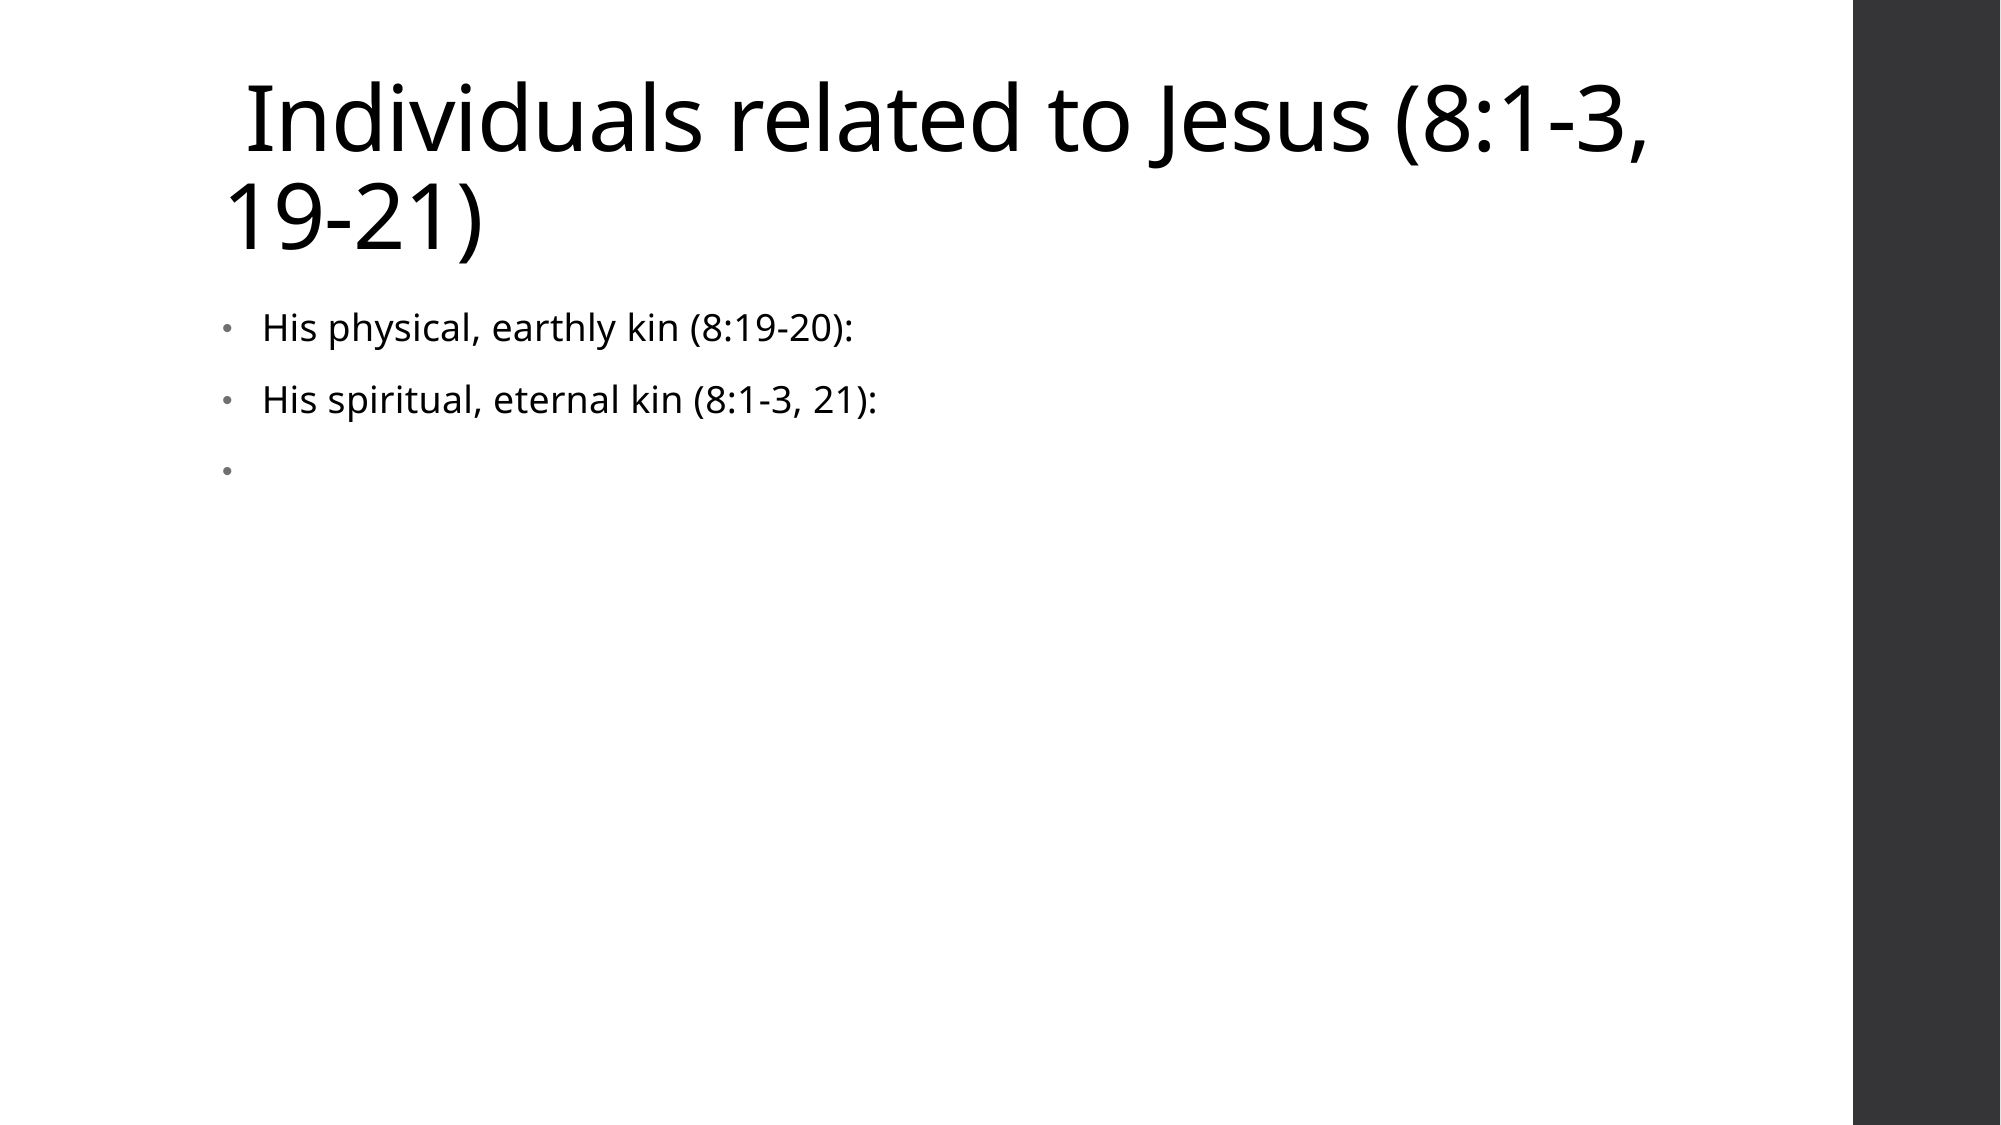

# Individuals related to Jesus (8:1-3, 19-21)
 His physical, earthly kin (8:19-20):
 His spiritual, eternal kin (8:1-3, 21):